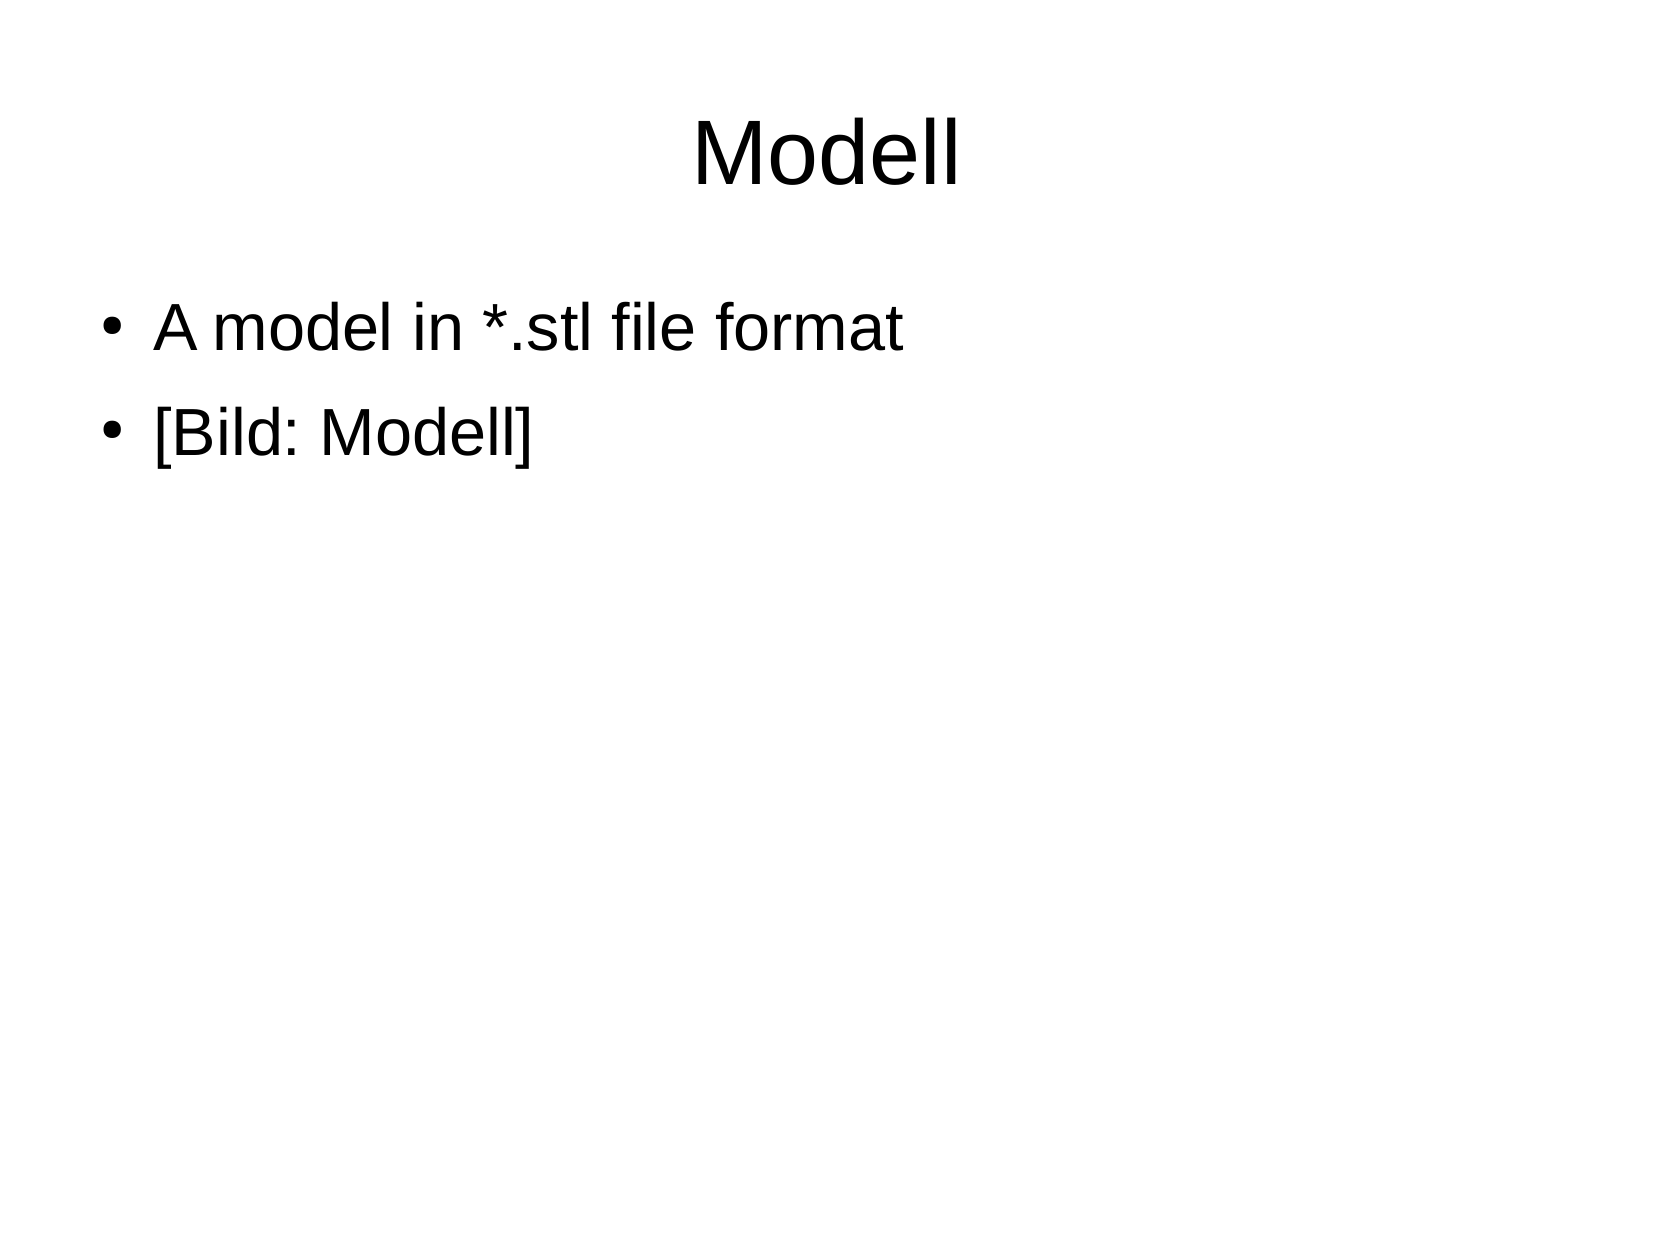

# Modell
A model in *.stl file format
[Bild: Modell]